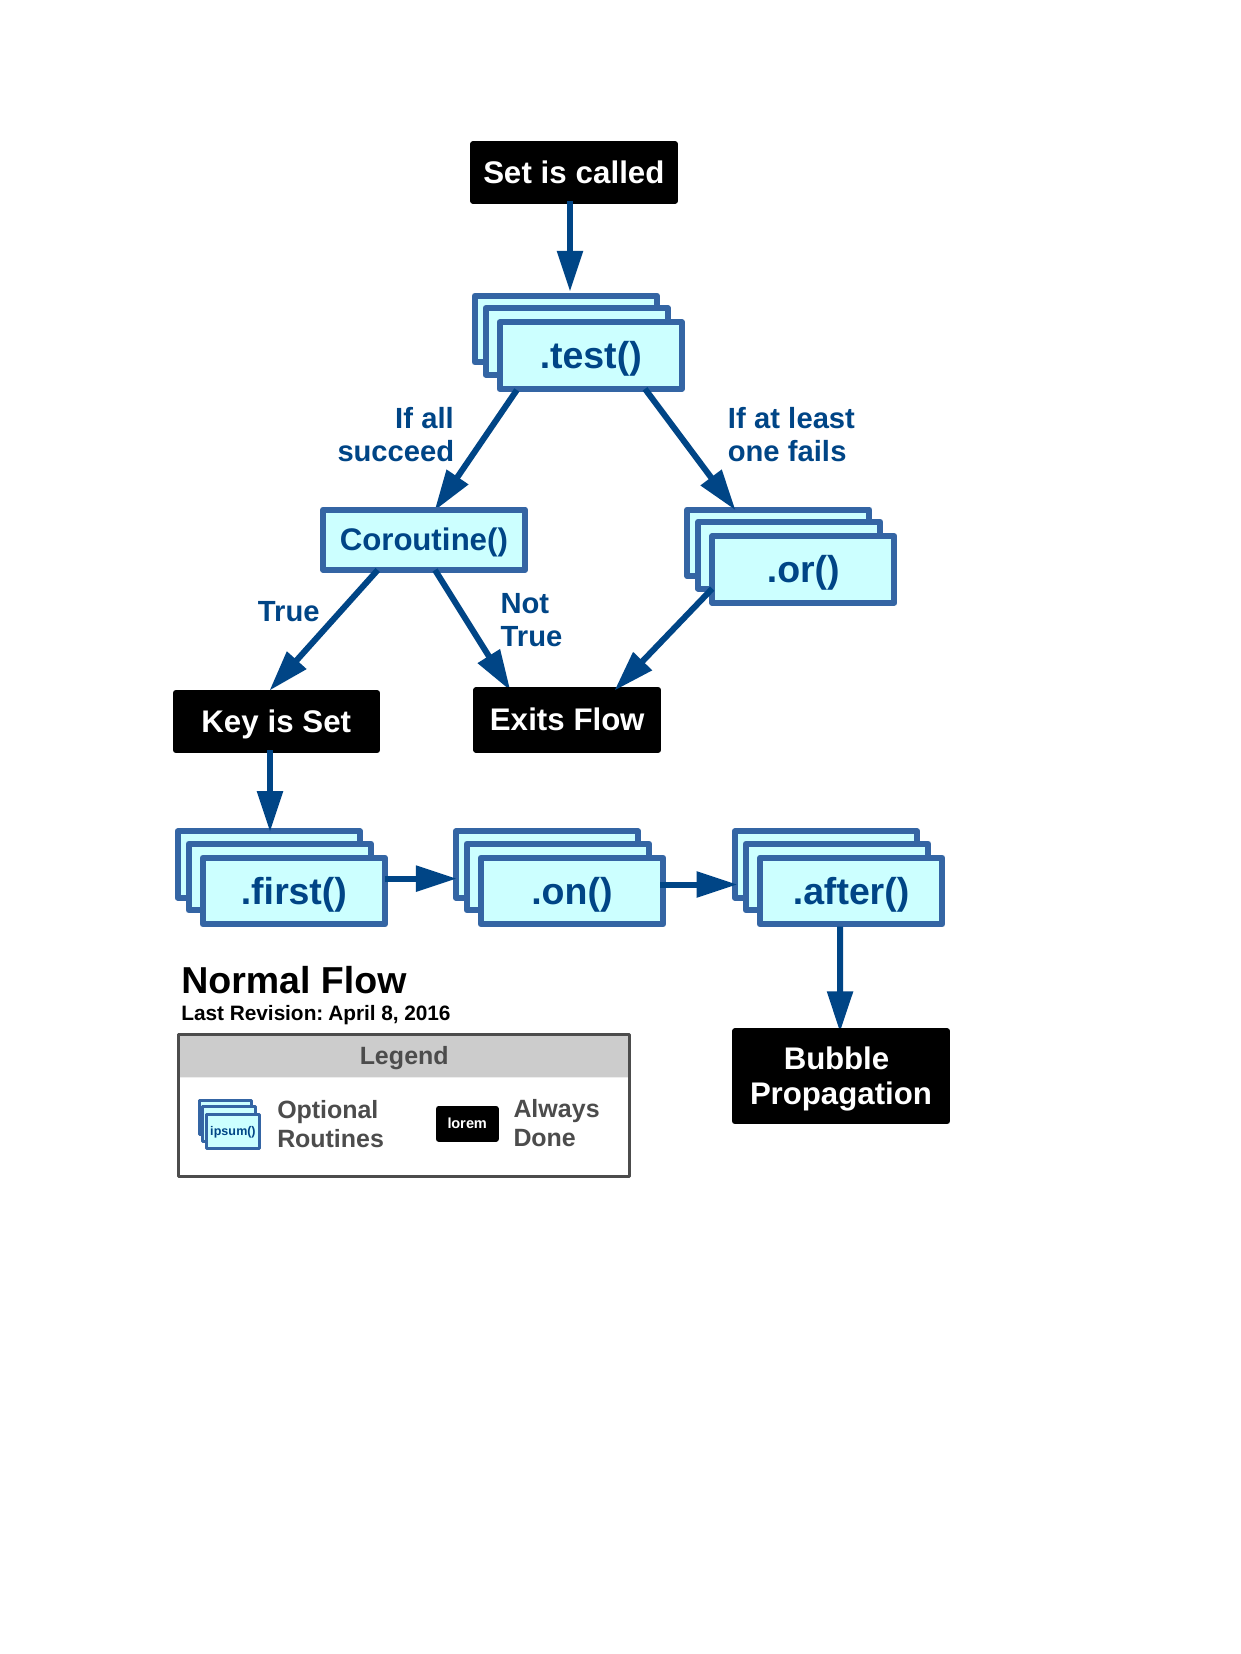

Set is called
.test()
.test()
.test()
If at least
one fails
If all
succeed
Coroutine()
.test()
.test()
.or()
Not True
True
Exits Flow
Key is Set
.test()
.test()
.first()
.test()
.test()
.on()
.test()
.test()
.after()
Normal Flow
Last Revision: April 8, 2016
Bubble
Propagation
Legend
Always
Done
Optional
Routines
ipsum()
lorem